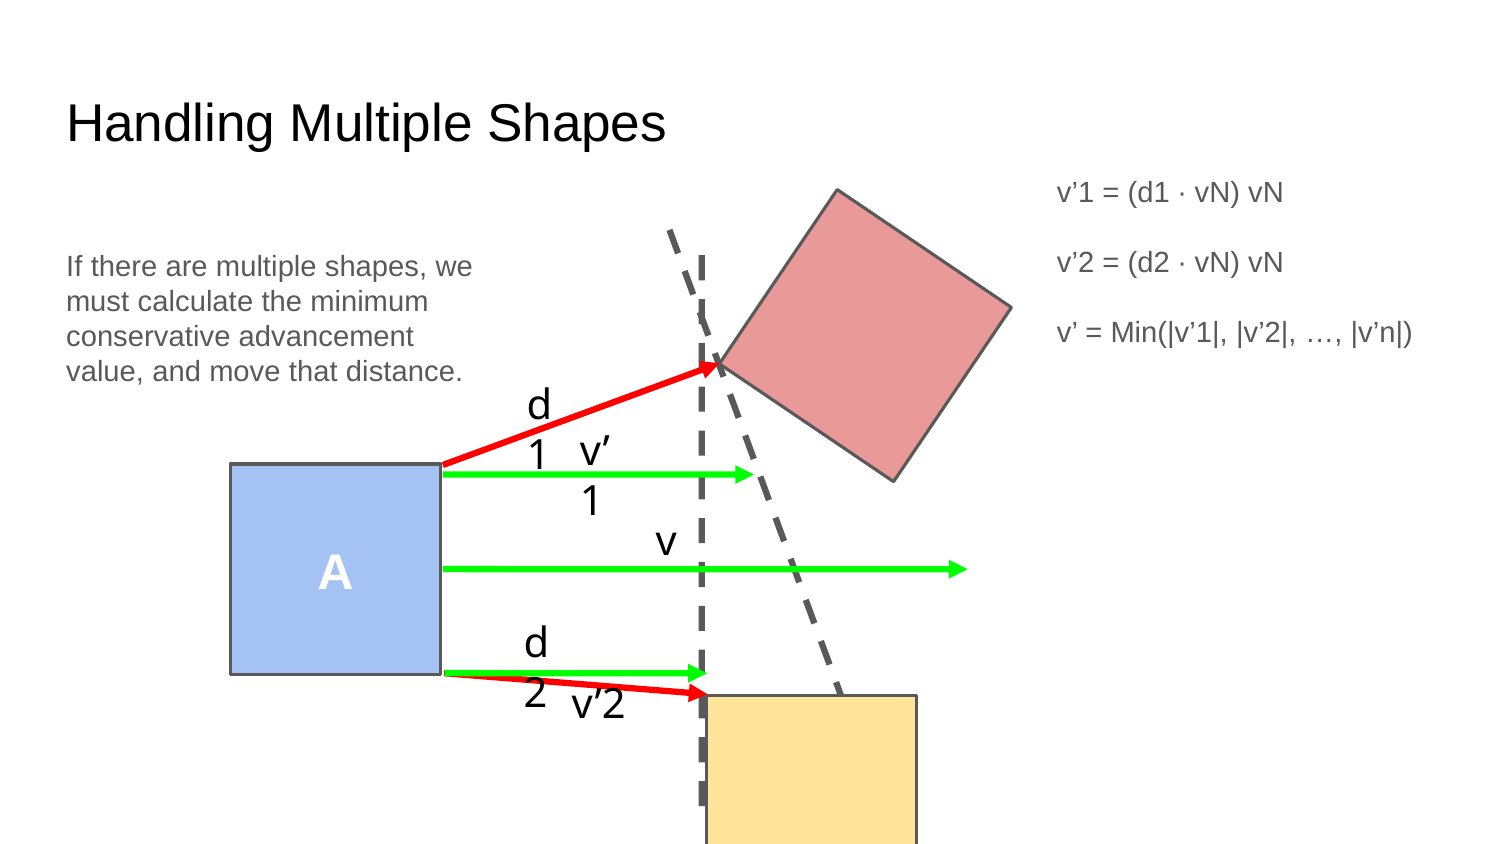

# Handling Multiple Shapes
v’1 = (d1 ∙ vN) vN
v’2 = (d2 ∙ vN) vN
v’ = Min(|v’1|, |v’2|, …, |v’n|)
If there are multiple shapes, we must calculate the minimum conservative advancement value, and move that distance.
d1
v’1
A
v
d2
v’2